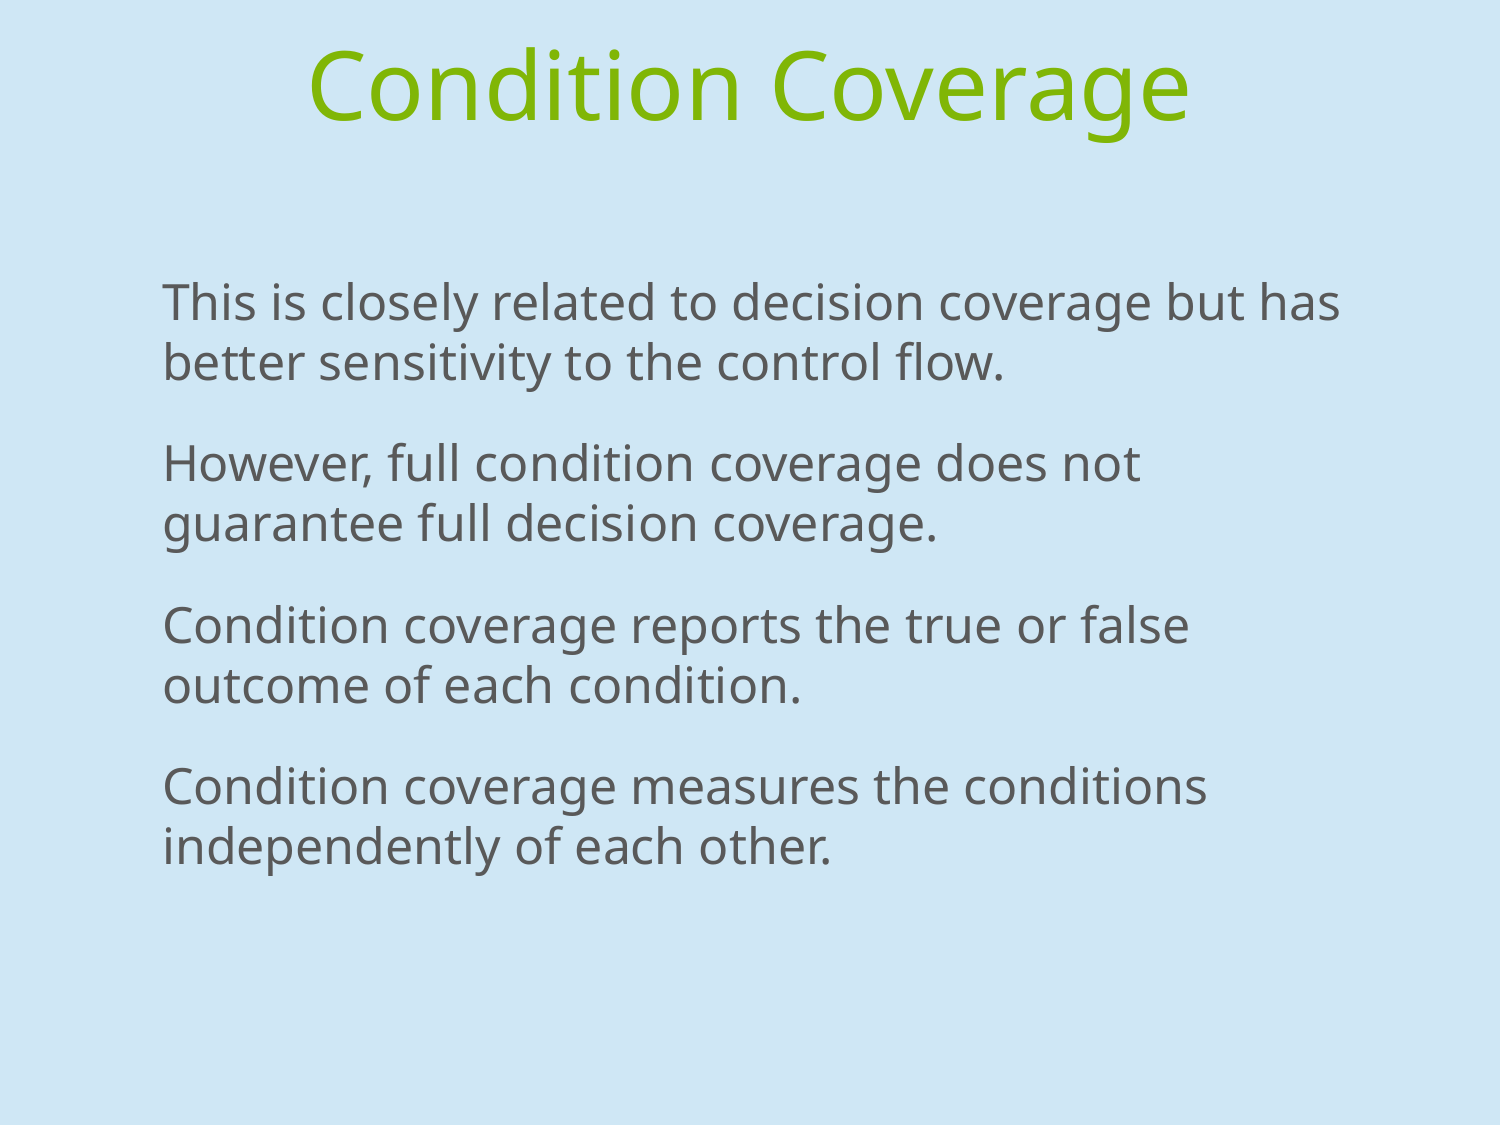

# Condition Coverage
This is closely related to decision coverage but has better sensitivity to the control flow.
However, full condition coverage does not guarantee full decision coverage.
Condition coverage reports the true or false outcome of each condition.
Condition coverage measures the conditions independently of each other.